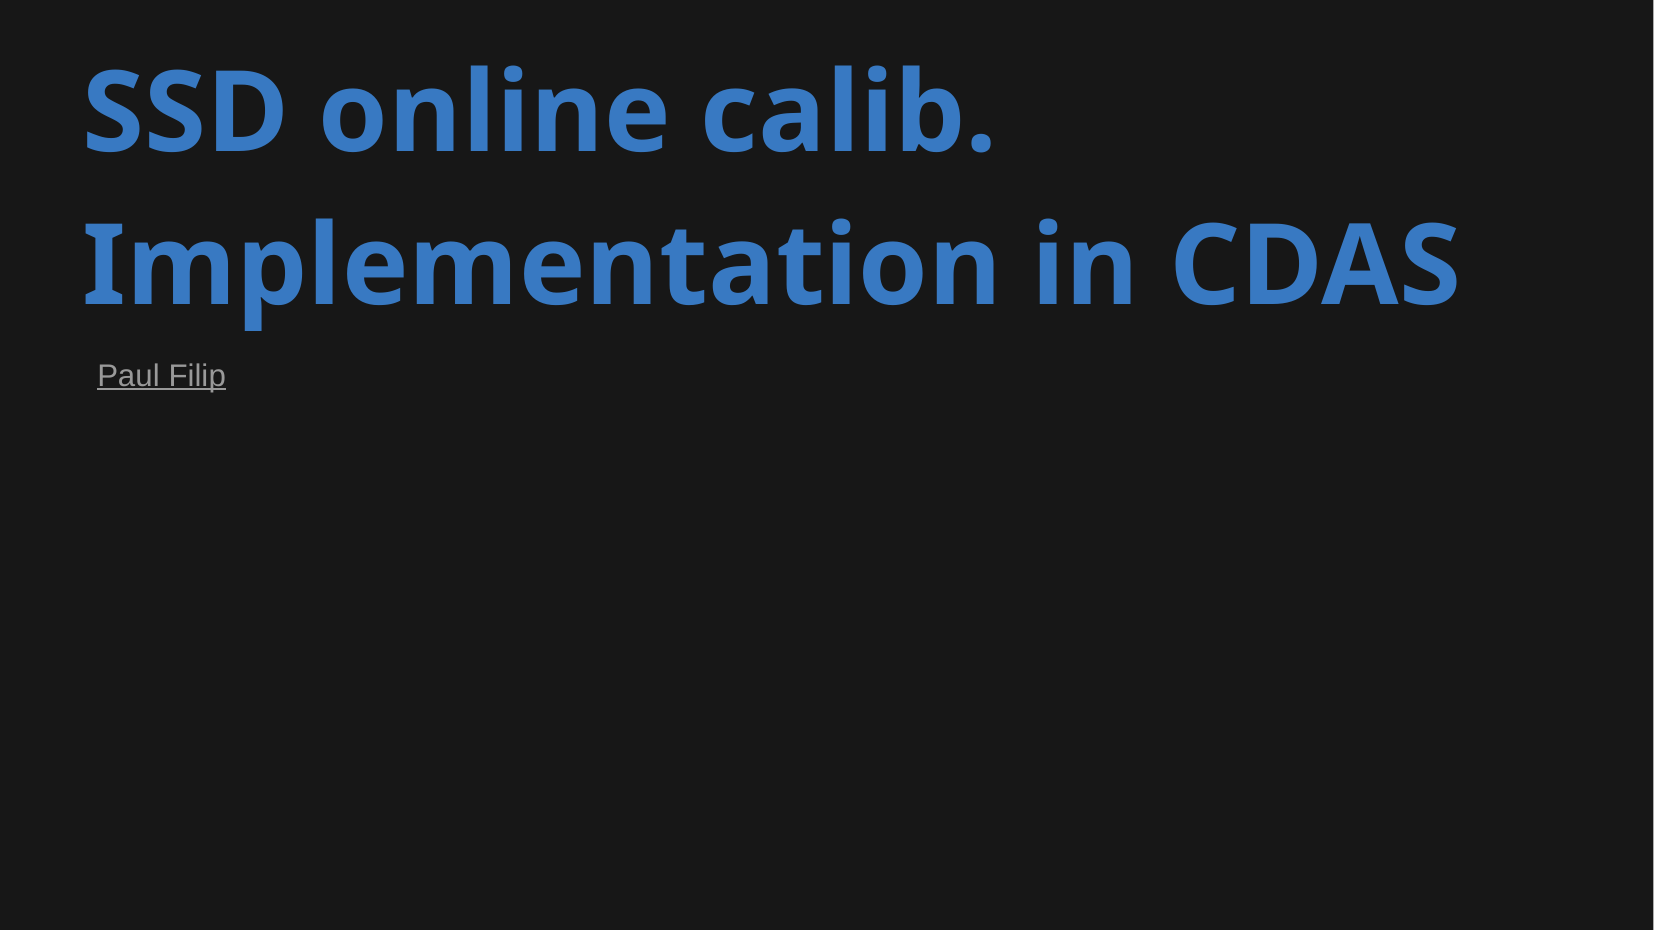

# SSD online calib. Implementation in CDAS